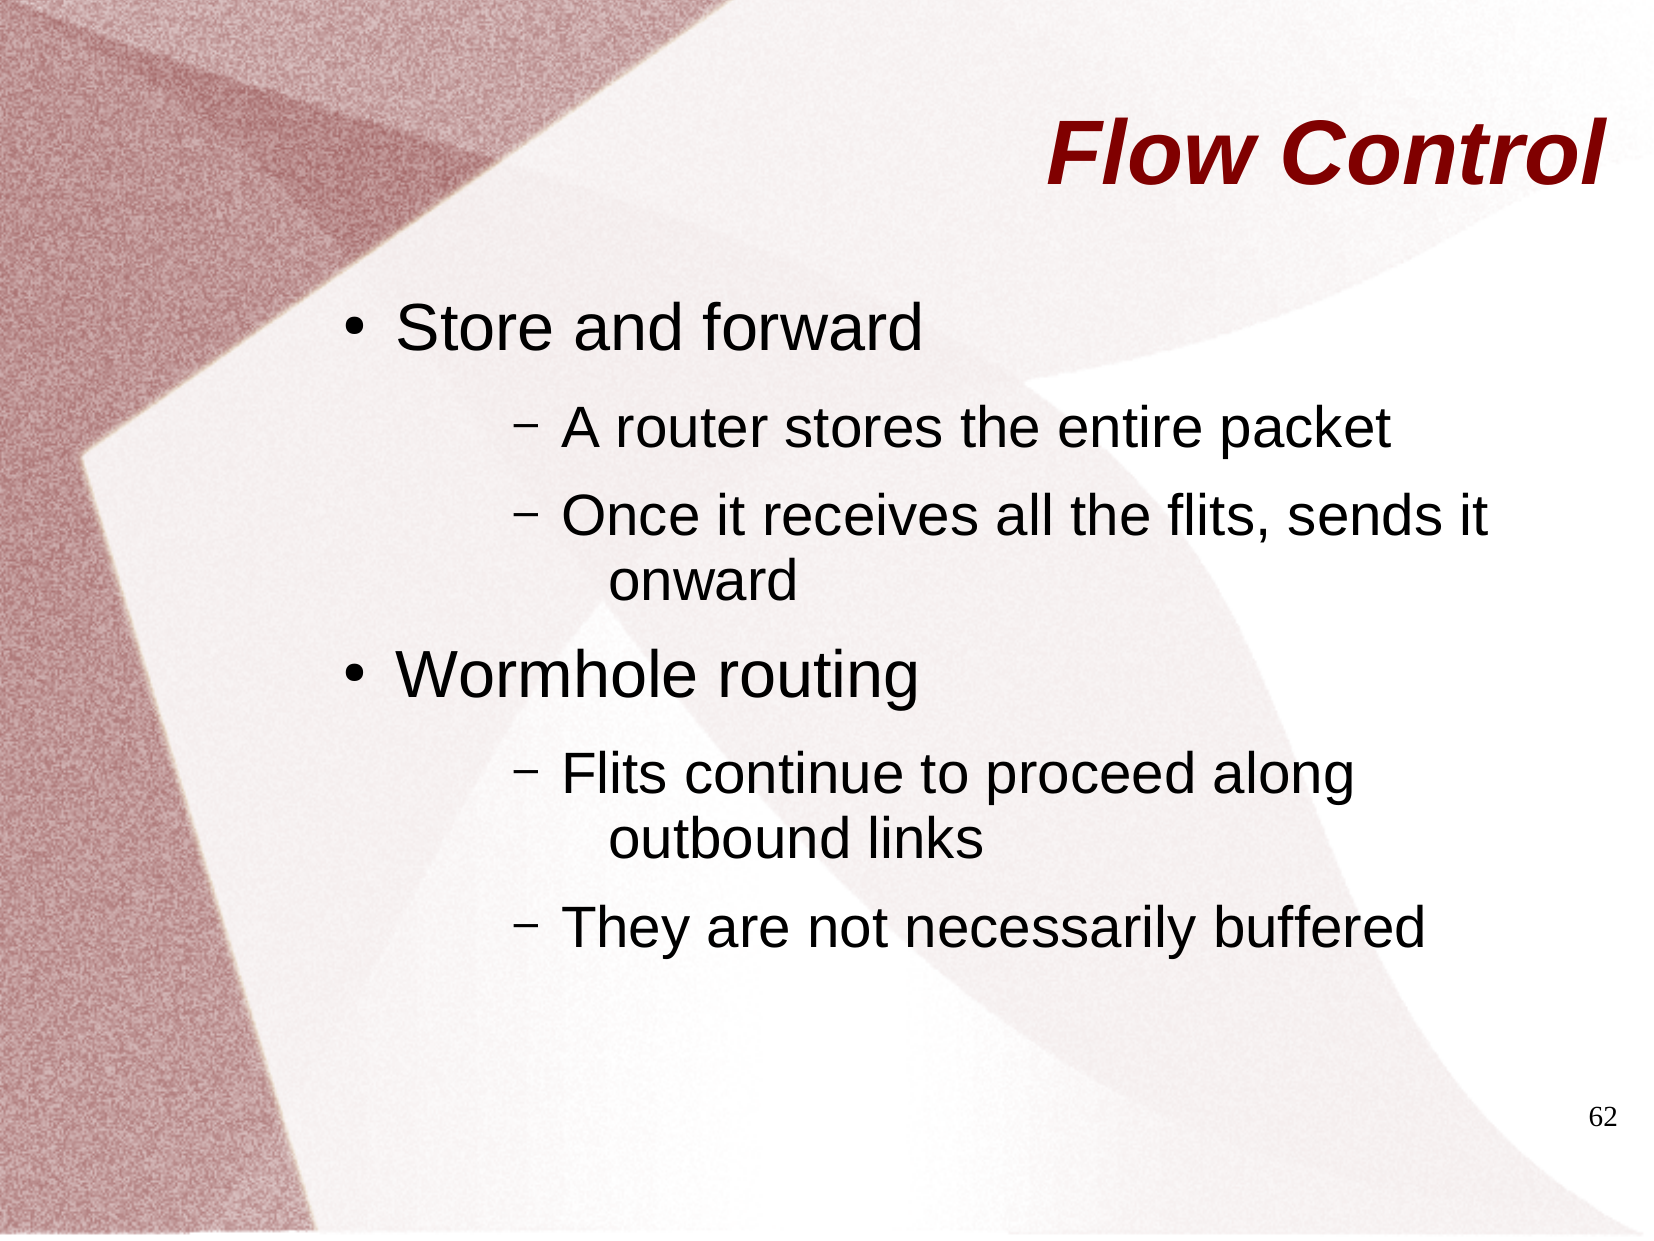

# Flow Control
Store and forward
A router stores the entire packet
Once it receives all the flits, sends it onward
Wormhole routing
Flits continue to proceed along outbound links
They are not necessarily buffered
62